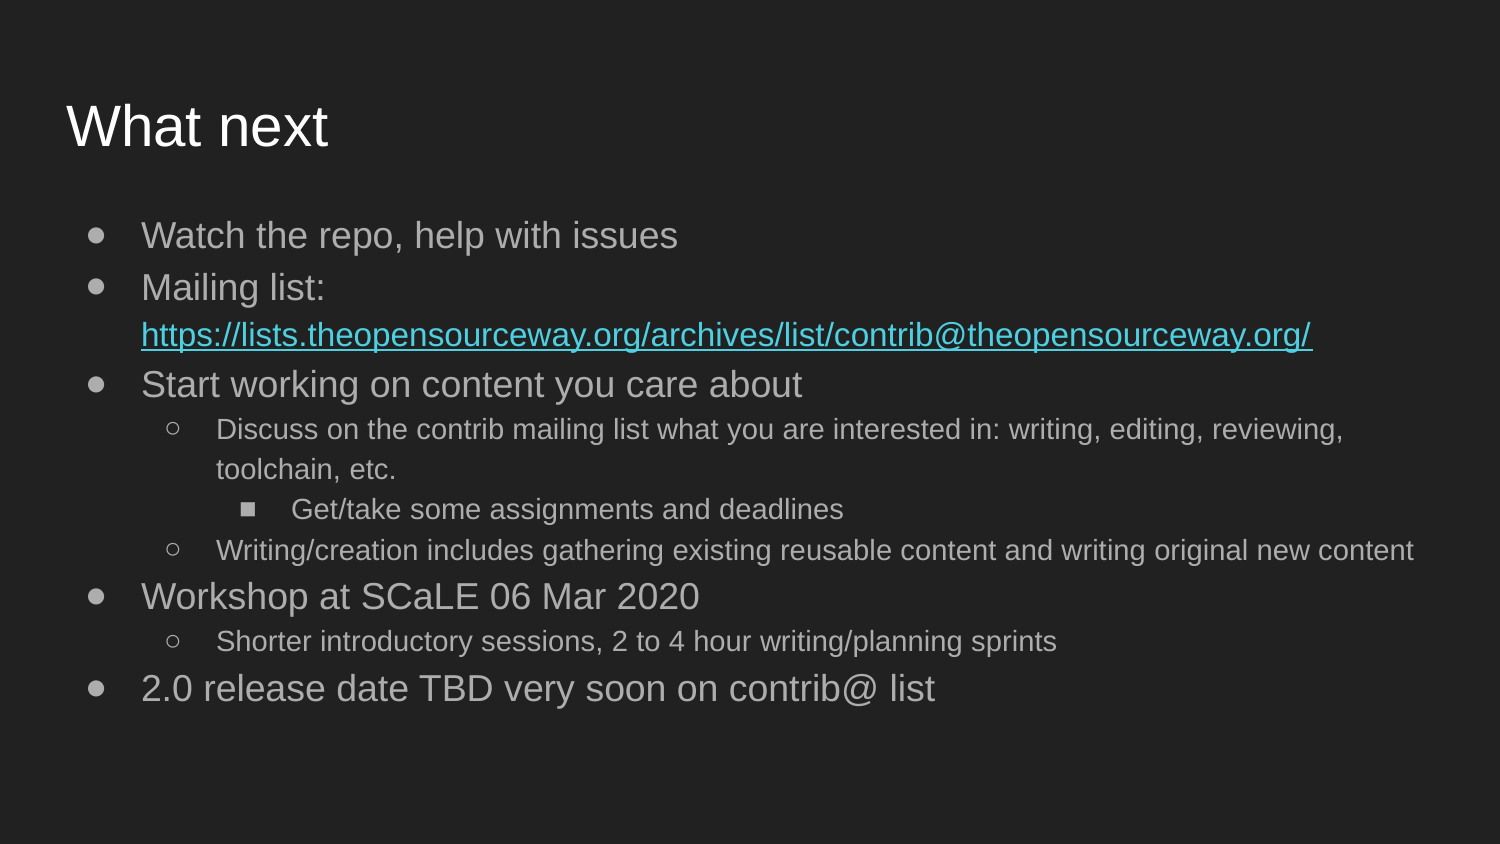

# What next
Watch the repo, help with issues
Mailing list:
https://lists.theopensourceway.org/archives/list/contrib@theopensourceway.org/
Start working on content you care about
Discuss on the contrib mailing list what you are interested in: writing, editing, reviewing, toolchain, etc.
Get/take some assignments and deadlines
Writing/creation includes gathering existing reusable content and writing original new content
Workshop at SCaLE 06 Mar 2020
Shorter introductory sessions, 2 to 4 hour writing/planning sprints
2.0 release date TBD very soon on contrib@ list